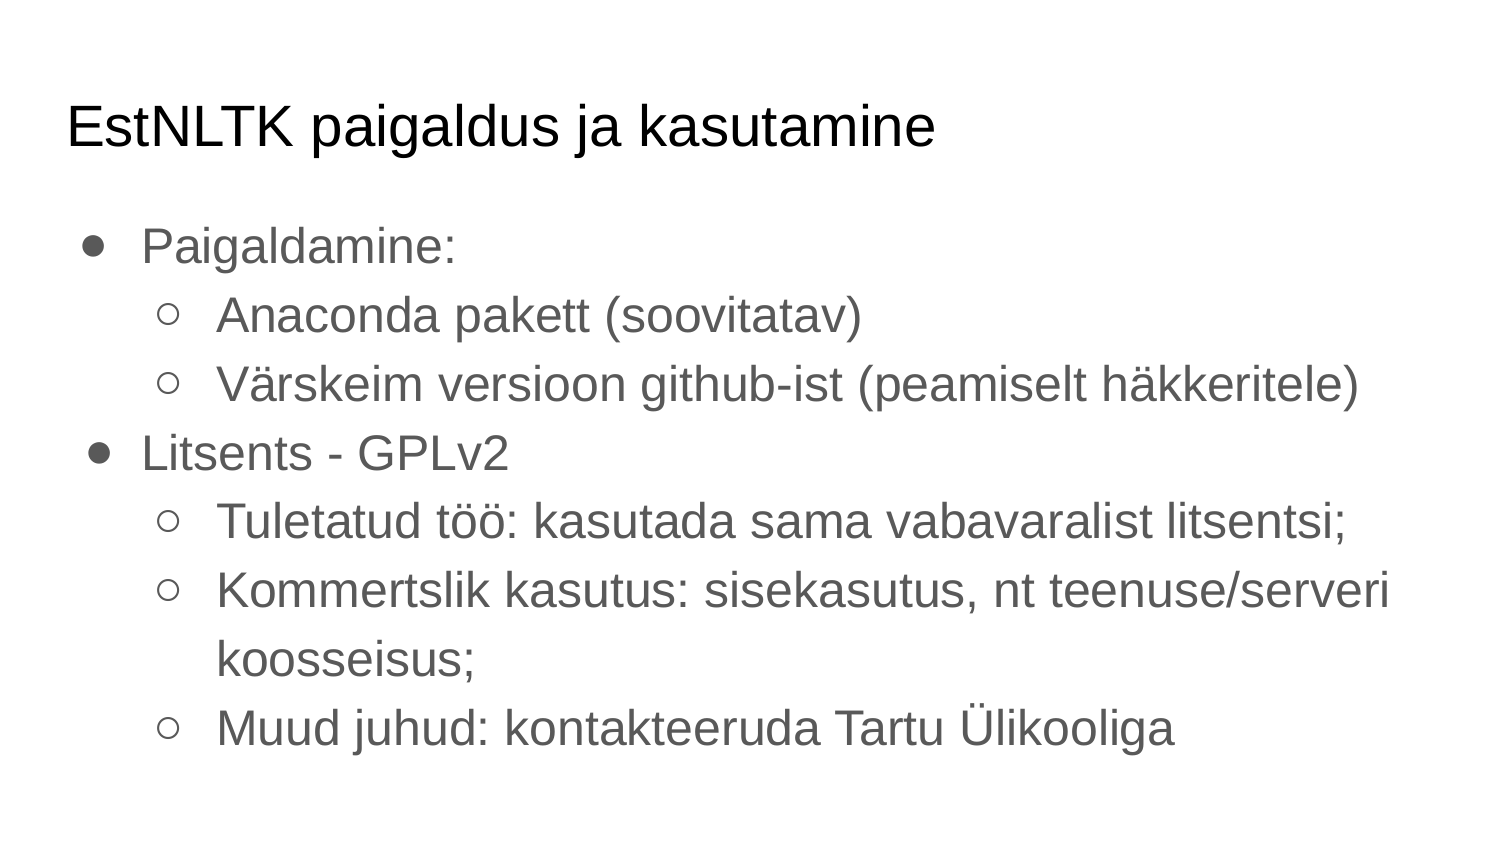

# EstNLTK paigaldus ja kasutamine
Paigaldamine:
Anaconda pakett (soovitatav)
Värskeim versioon github-ist (peamiselt häkkeritele)
Litsents - GPLv2
Tuletatud töö: kasutada sama vabavaralist litsentsi;
Kommertslik kasutus: sisekasutus, nt teenuse/serveri koosseisus;
Muud juhud: kontakteeruda Tartu Ülikooliga